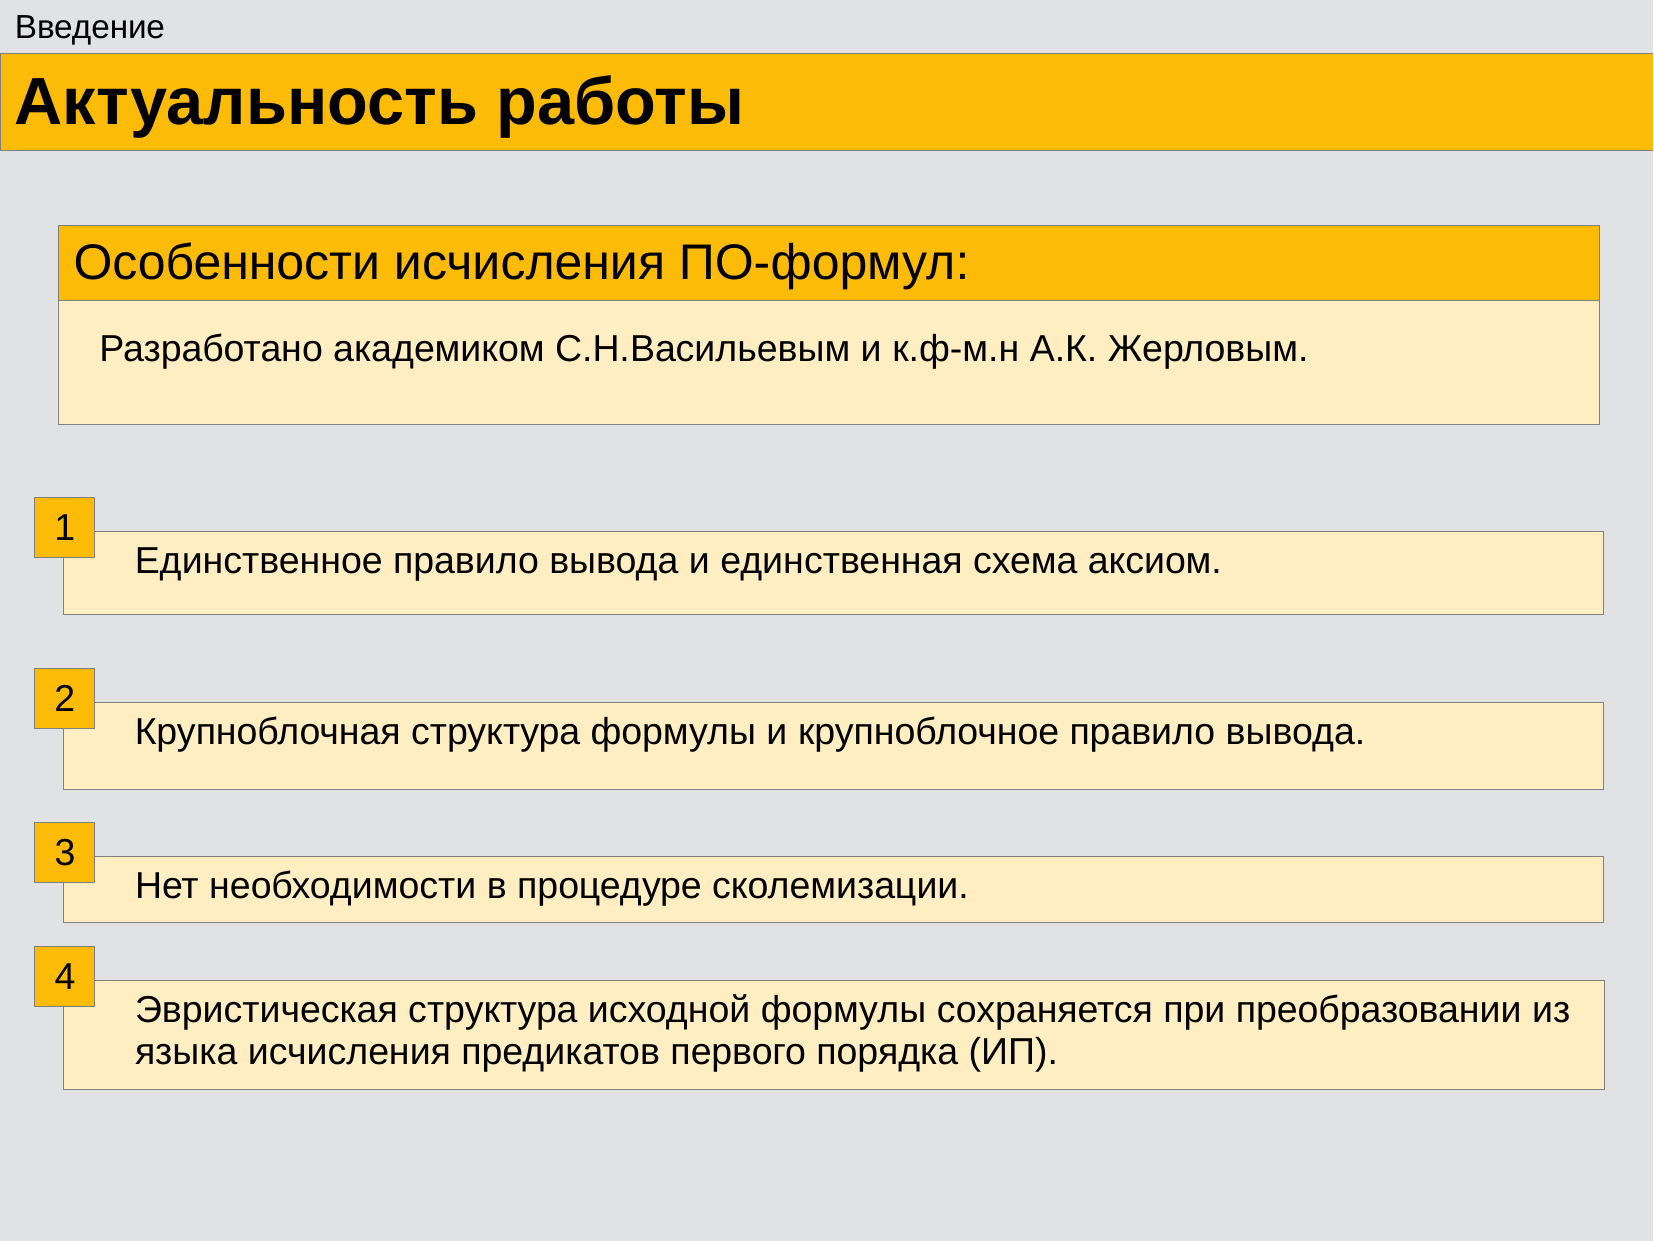

Введение
Актуальность работы
Особенности исчисления ПО-формул:
Разработано академиком С.Н.Васильевым и к.ф-м.н А.К. Жерловым.
1
Единственное правило вывода и единственная схема аксиом.
2
Крупноблочная структура формулы и крупноблочное правило вывода.
3
Нет необходимости в процедуре сколемизации.
4
Эвристическая структура исходной формулы сохраняется при преобразовании из языка исчисления предикатов первого порядка (ИП).